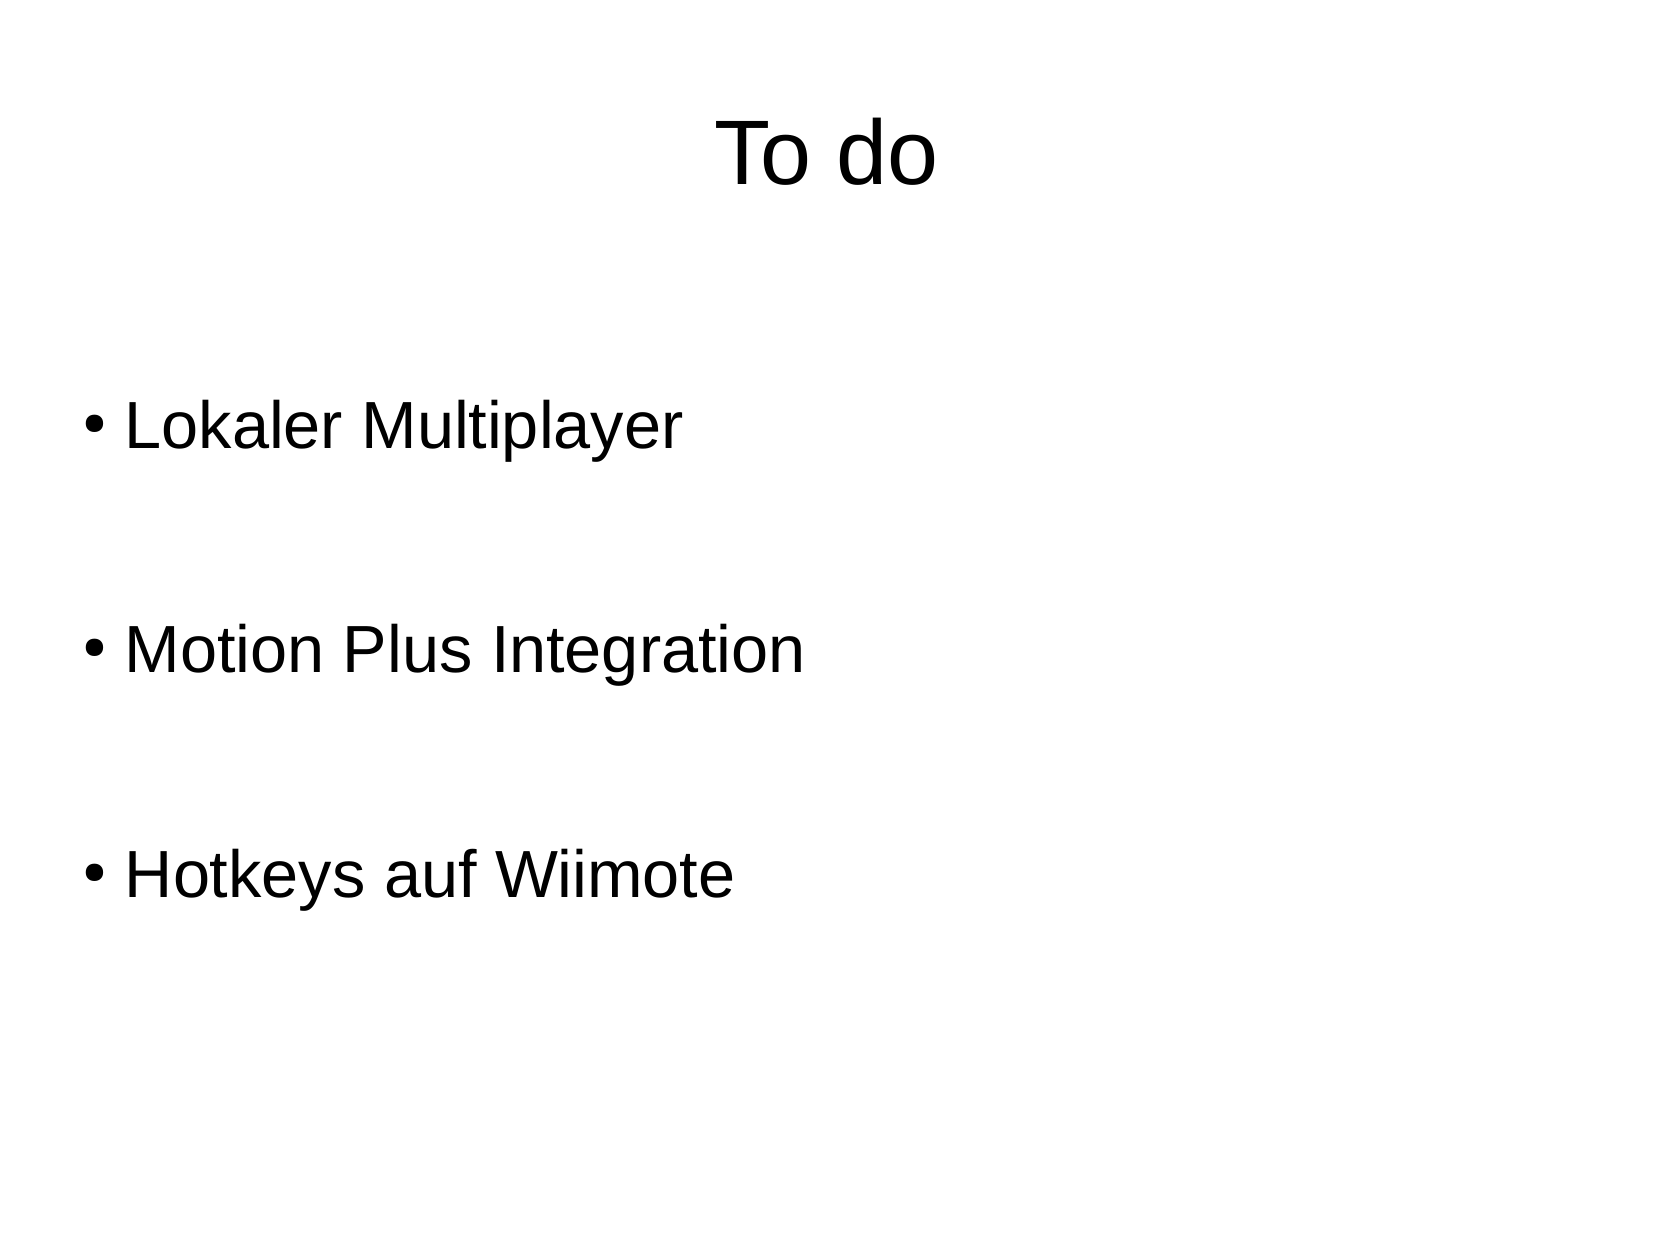

# To do
 Lokaler Multiplayer
 Motion Plus Integration
 Hotkeys auf Wiimote